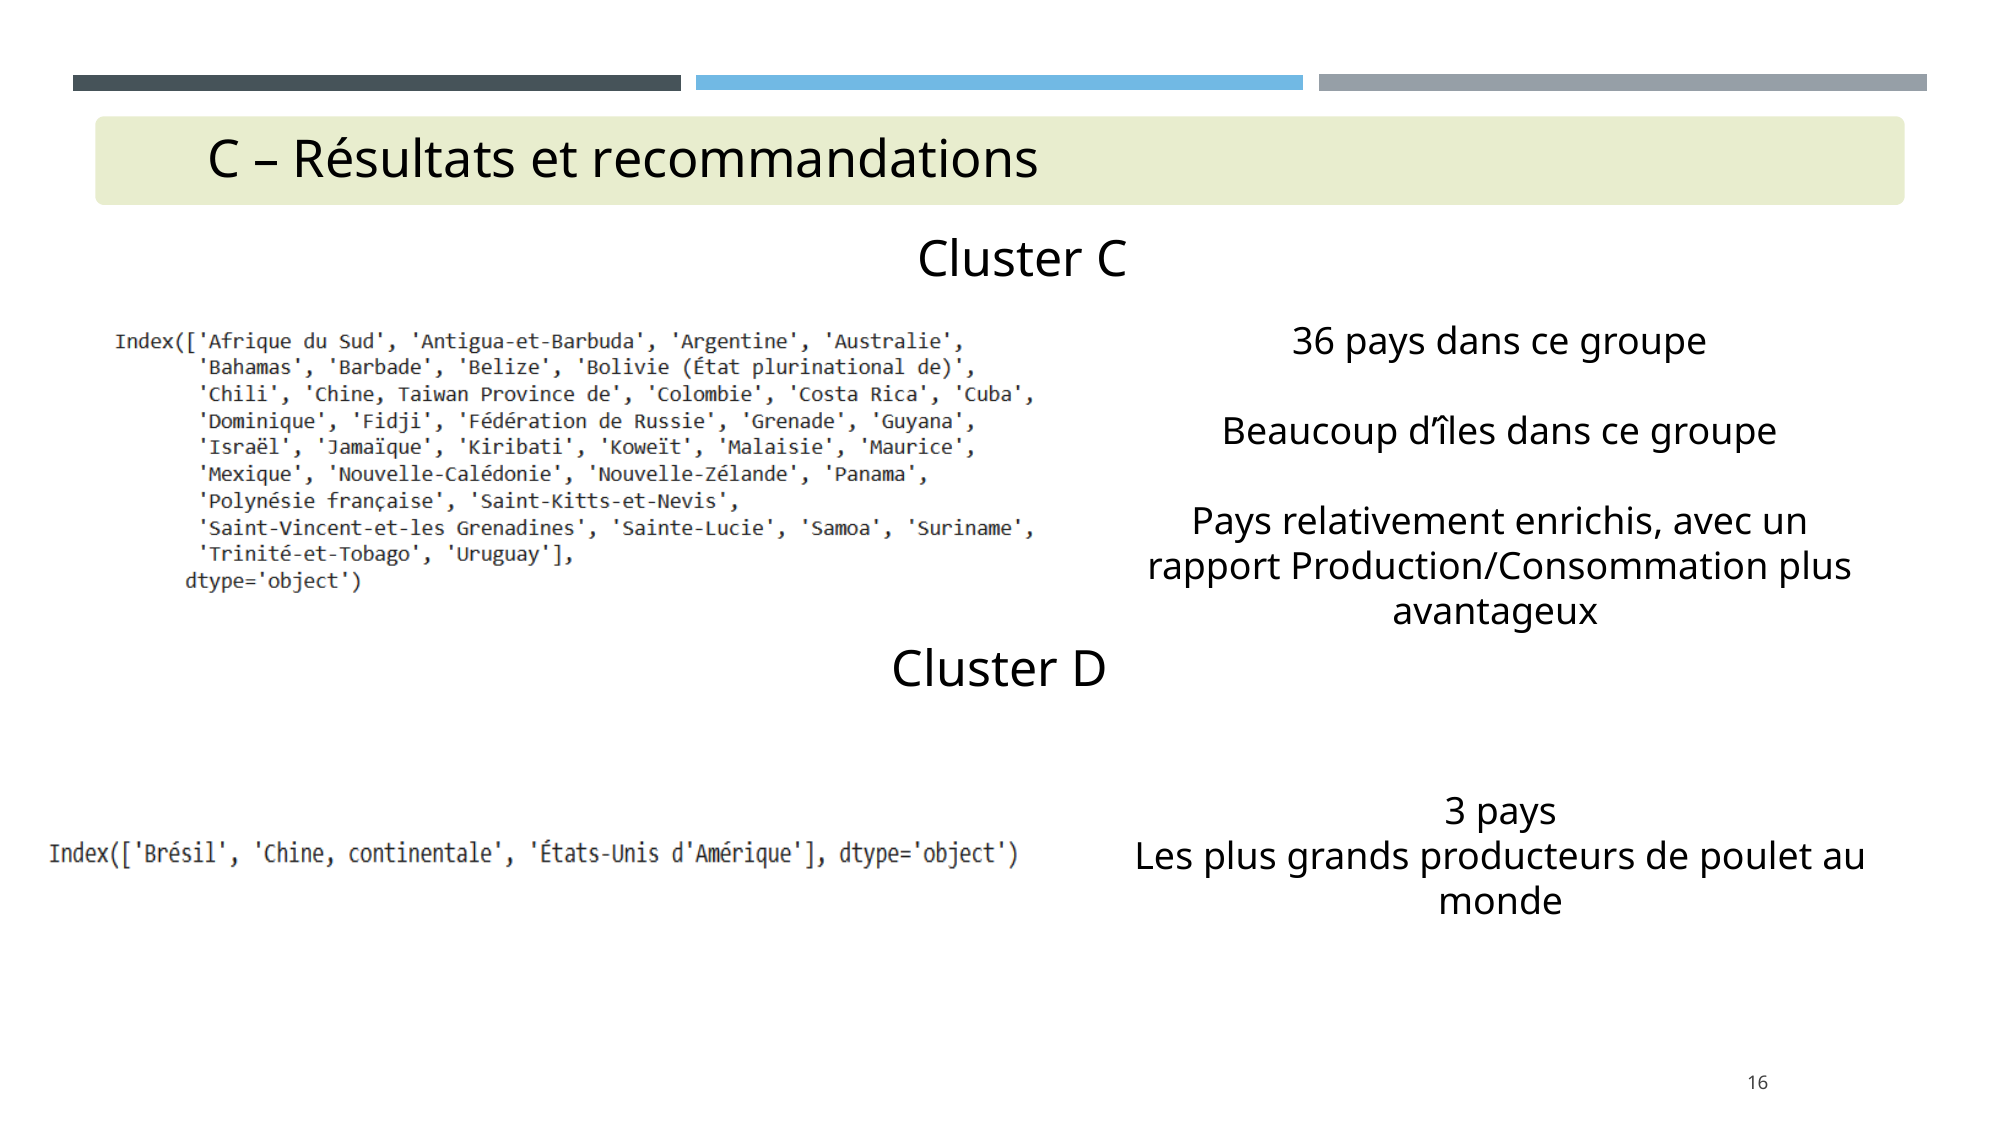

C – Résultats et recommandations
Cluster C
36 pays dans ce groupe
Beaucoup d’îles dans ce groupe
Pays relativement enrichis, avec un rapport Production/Consommation plus avantageux
Cluster D
3 pays
Les plus grands producteurs de poulet au monde